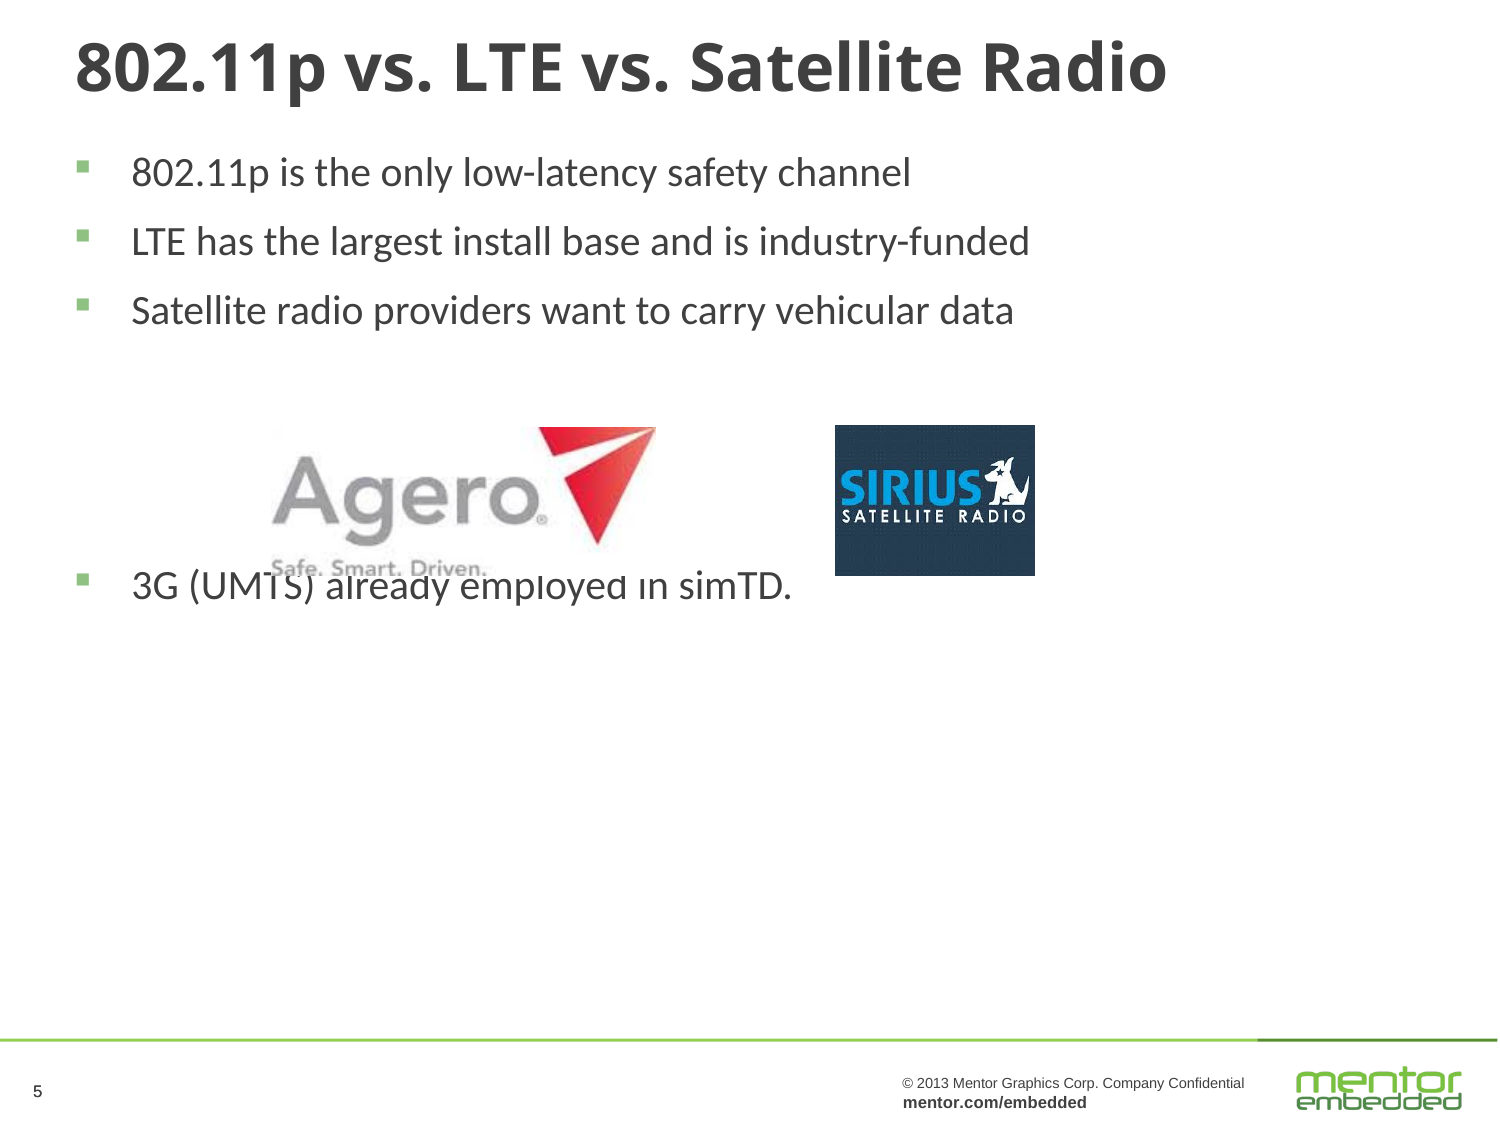

# 802.11p vs. LTE vs. Satellite Radio
802.11p is the only low-latency safety channel
LTE has the largest install base and is industry-funded
Satellite radio providers want to carry vehicular data
3G (UMTS) already employed in simTD.